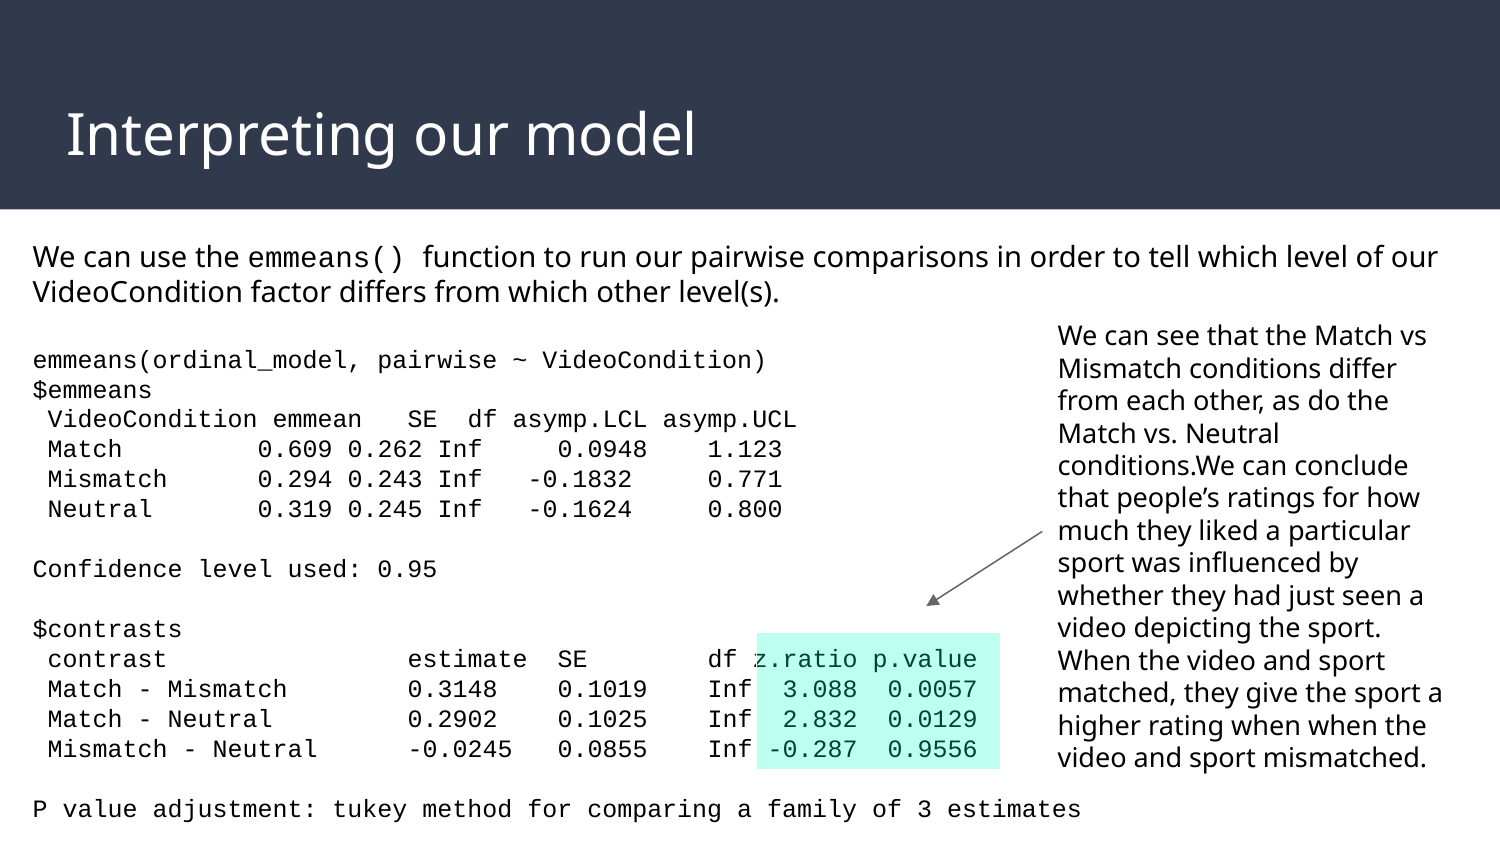

# Interpreting our model
We can use the emmeans() function to run our pairwise comparisons in order to tell which level of our VideoCondition factor differs from which other level(s).
emmeans(ordinal_model, pairwise ~ VideoCondition)
$emmeans
 VideoCondition emmean	SE df asymp.LCL asymp.UCL
 Match 	0.609 0.262 Inf	0.0948 	1.123
 Mismatch 	0.294 0.243 Inf -0.1832 	0.771
 Neutral 	0.319 0.245 Inf -0.1624 	0.800
Confidence level used: 0.95
$contrasts
 contrast 		estimate 	SE 		df z.ratio p.value
 Match - Mismatch 		0.3148 	0.1019 	Inf 3.088 0.0057
 Match - Neutral 		0.2902 	0.1025 	Inf 2.832 0.0129
 Mismatch - Neutral 	-0.0245 	0.0855 	Inf -0.287 0.9556
P value adjustment: tukey method for comparing a family of 3 estimates
We can see that the Match vs Mismatch conditions differ from each other, as do the Match vs. Neutral conditions.We can conclude that people’s ratings for how much they liked a particular sport was influenced by whether they had just seen a video depicting the sport. When the video and sport matched, they give the sport a higher rating when when the video and sport mismatched.